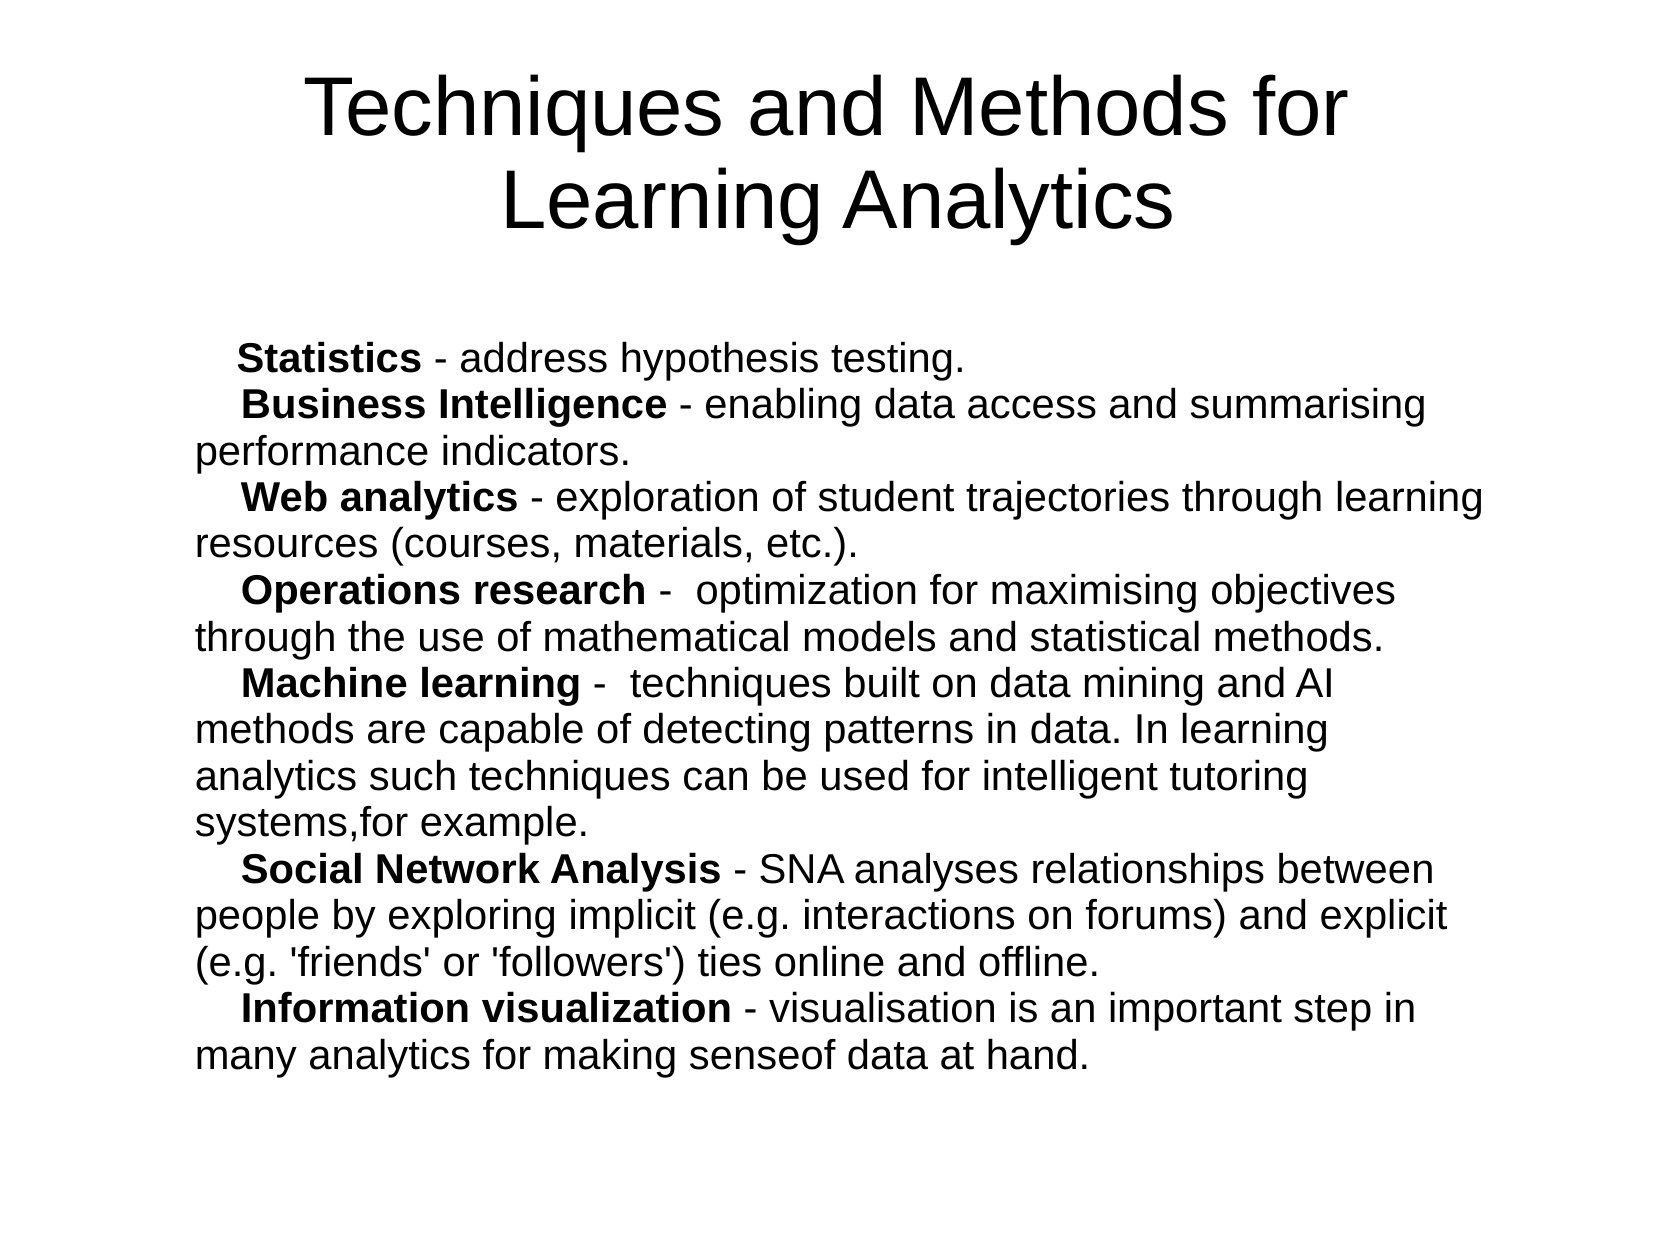

# Techniques and Methods for Learning Analytics
 Statistics - address hypothesis testing.
 Business Intelligence - enabling data access and summarising performance indicators.
 Web analytics - exploration of student trajectories through learning resources (courses, materials, etc.).
 Operations research - optimization for maximising objectives through the use of mathematical models and statistical methods.
 Machine learning - techniques built on data mining and AI methods are capable of detecting patterns in data. In learning analytics such techniques can be used for intelligent tutoring systems,for example.
 Social Network Analysis - SNA analyses relationships between people by exploring implicit (e.g. interactions on forums) and explicit (e.g. 'friends' or 'followers') ties online and offline.
 Information visualization - visualisation is an important step in many analytics for making senseof data at hand.